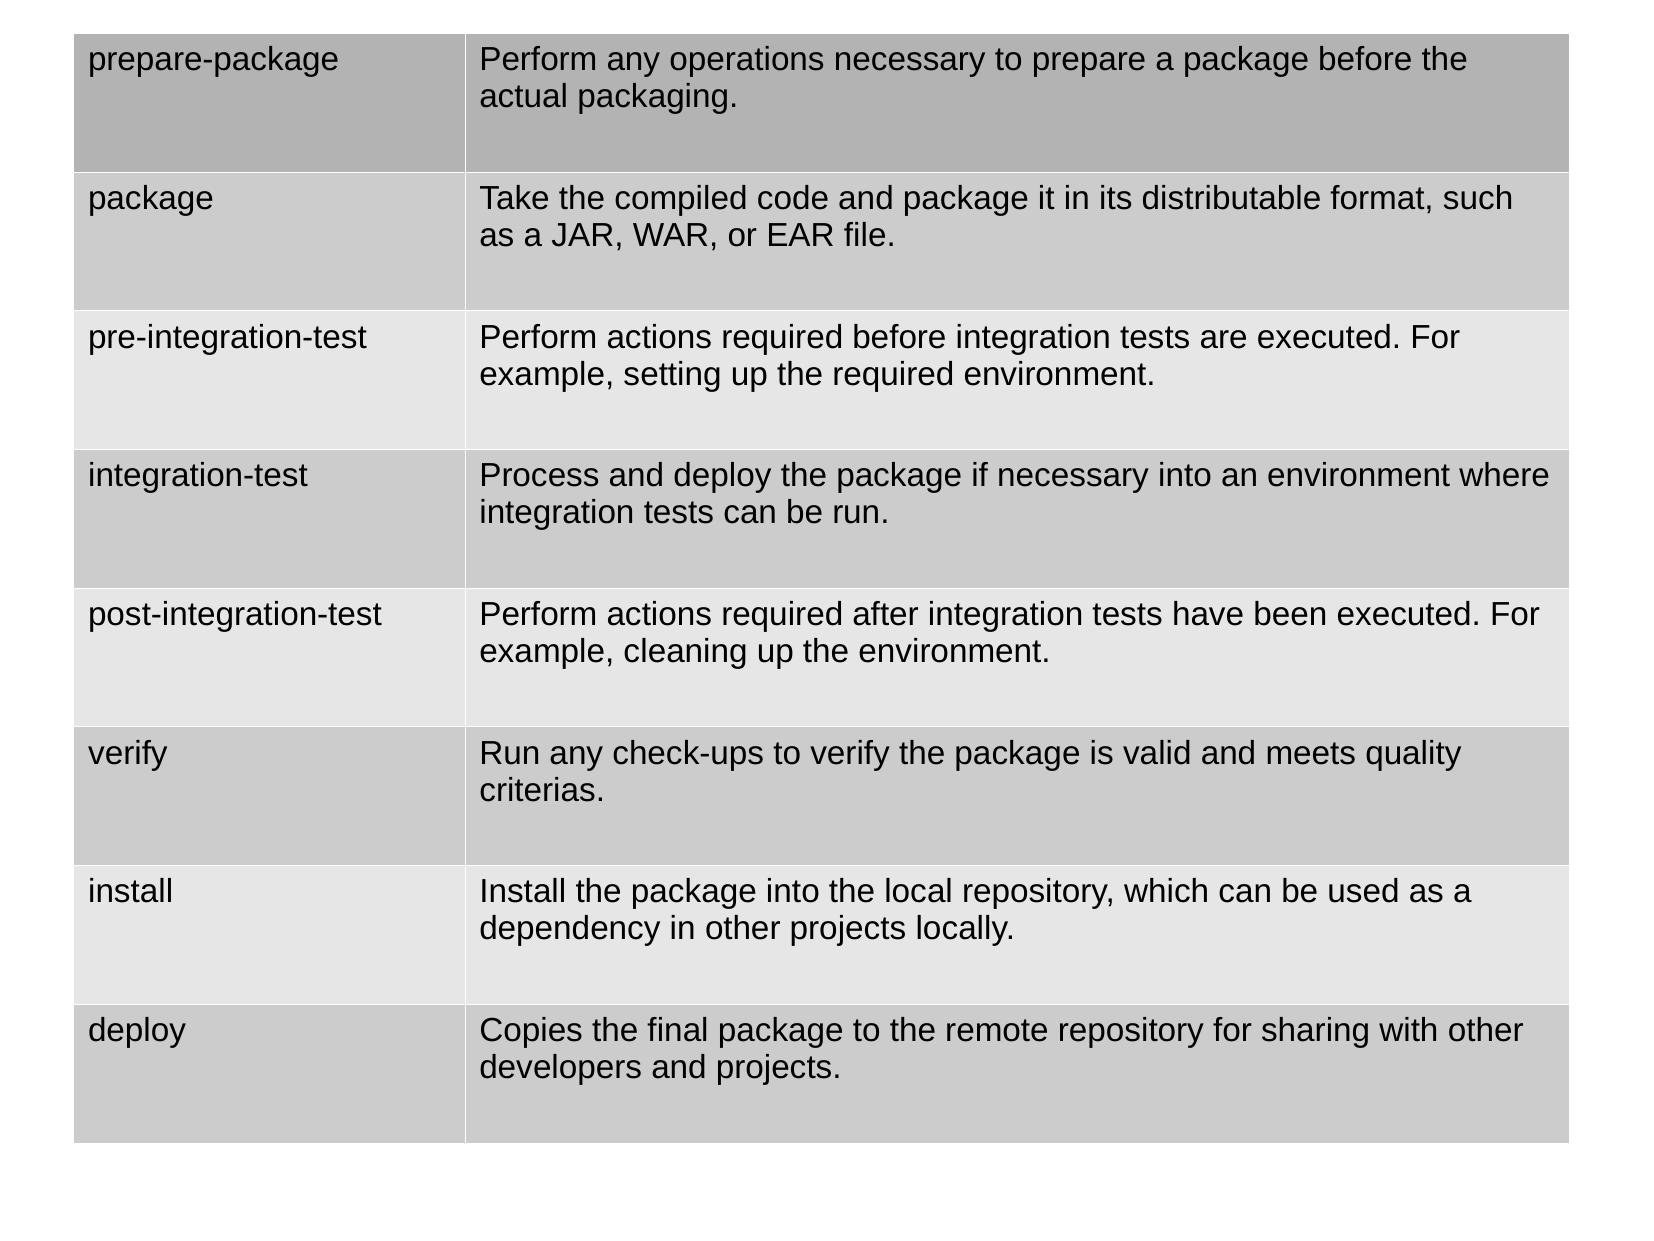

| prepare-package | Perform any operations necessary to prepare a package before the actual packaging. |
| --- | --- |
| package | Take the compiled code and package it in its distributable format, such as a JAR, WAR, or EAR file. |
| pre-integration-test | Perform actions required before integration tests are executed. For example, setting up the required environment. |
| integration-test | Process and deploy the package if necessary into an environment where integration tests can be run. |
| post-integration-test | Perform actions required after integration tests have been executed. For example, cleaning up the environment. |
| verify | Run any check-ups to verify the package is valid and meets quality criterias. |
| install | Install the package into the local repository, which can be used as a dependency in other projects locally. |
| deploy | Copies the final package to the remote repository for sharing with other developers and projects. |